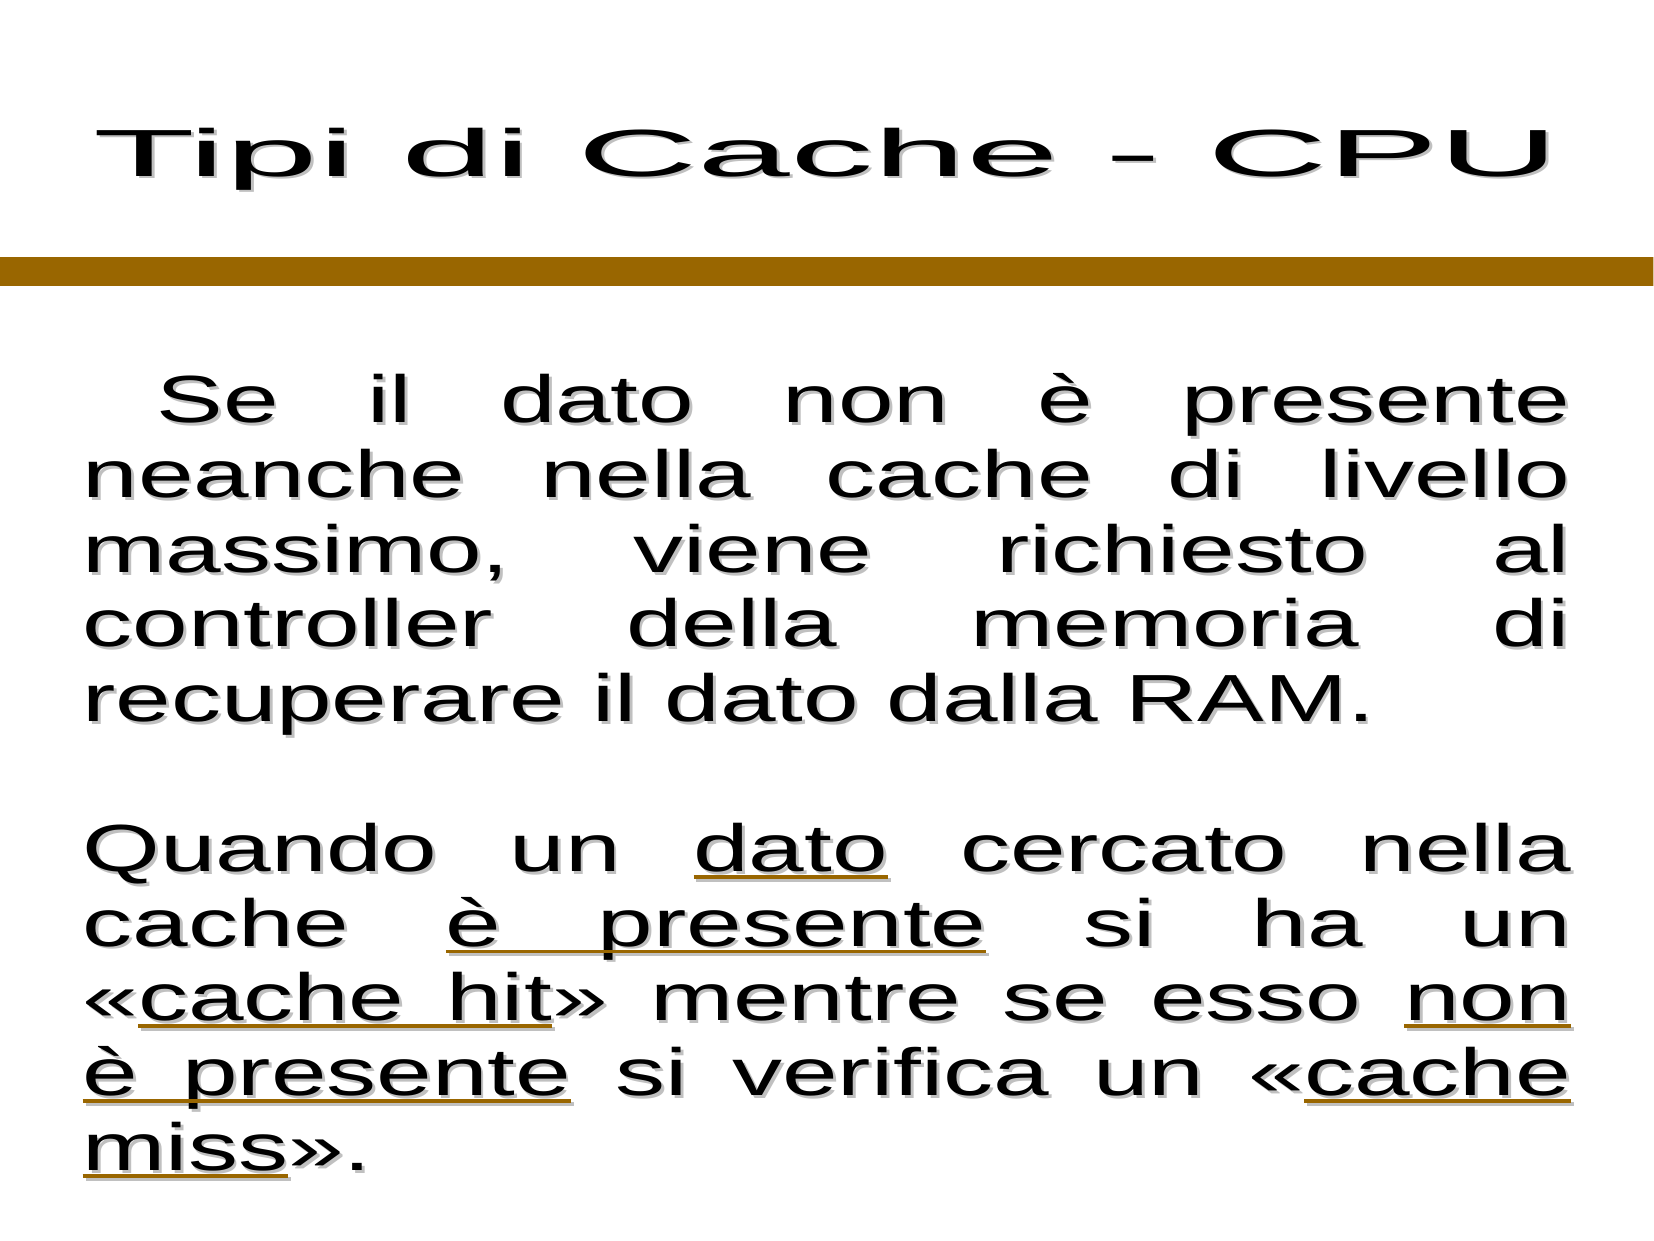

# Tipi di Cache - CPU
	Se il dato non è presente neanche nella cache di livello massimo, viene richiesto al controller della memoria di recuperare il dato dalla RAM.
Quando un dato cercato nella cache è presente si ha un «cache hit» mentre se esso non è presente si verifica un «cache miss».